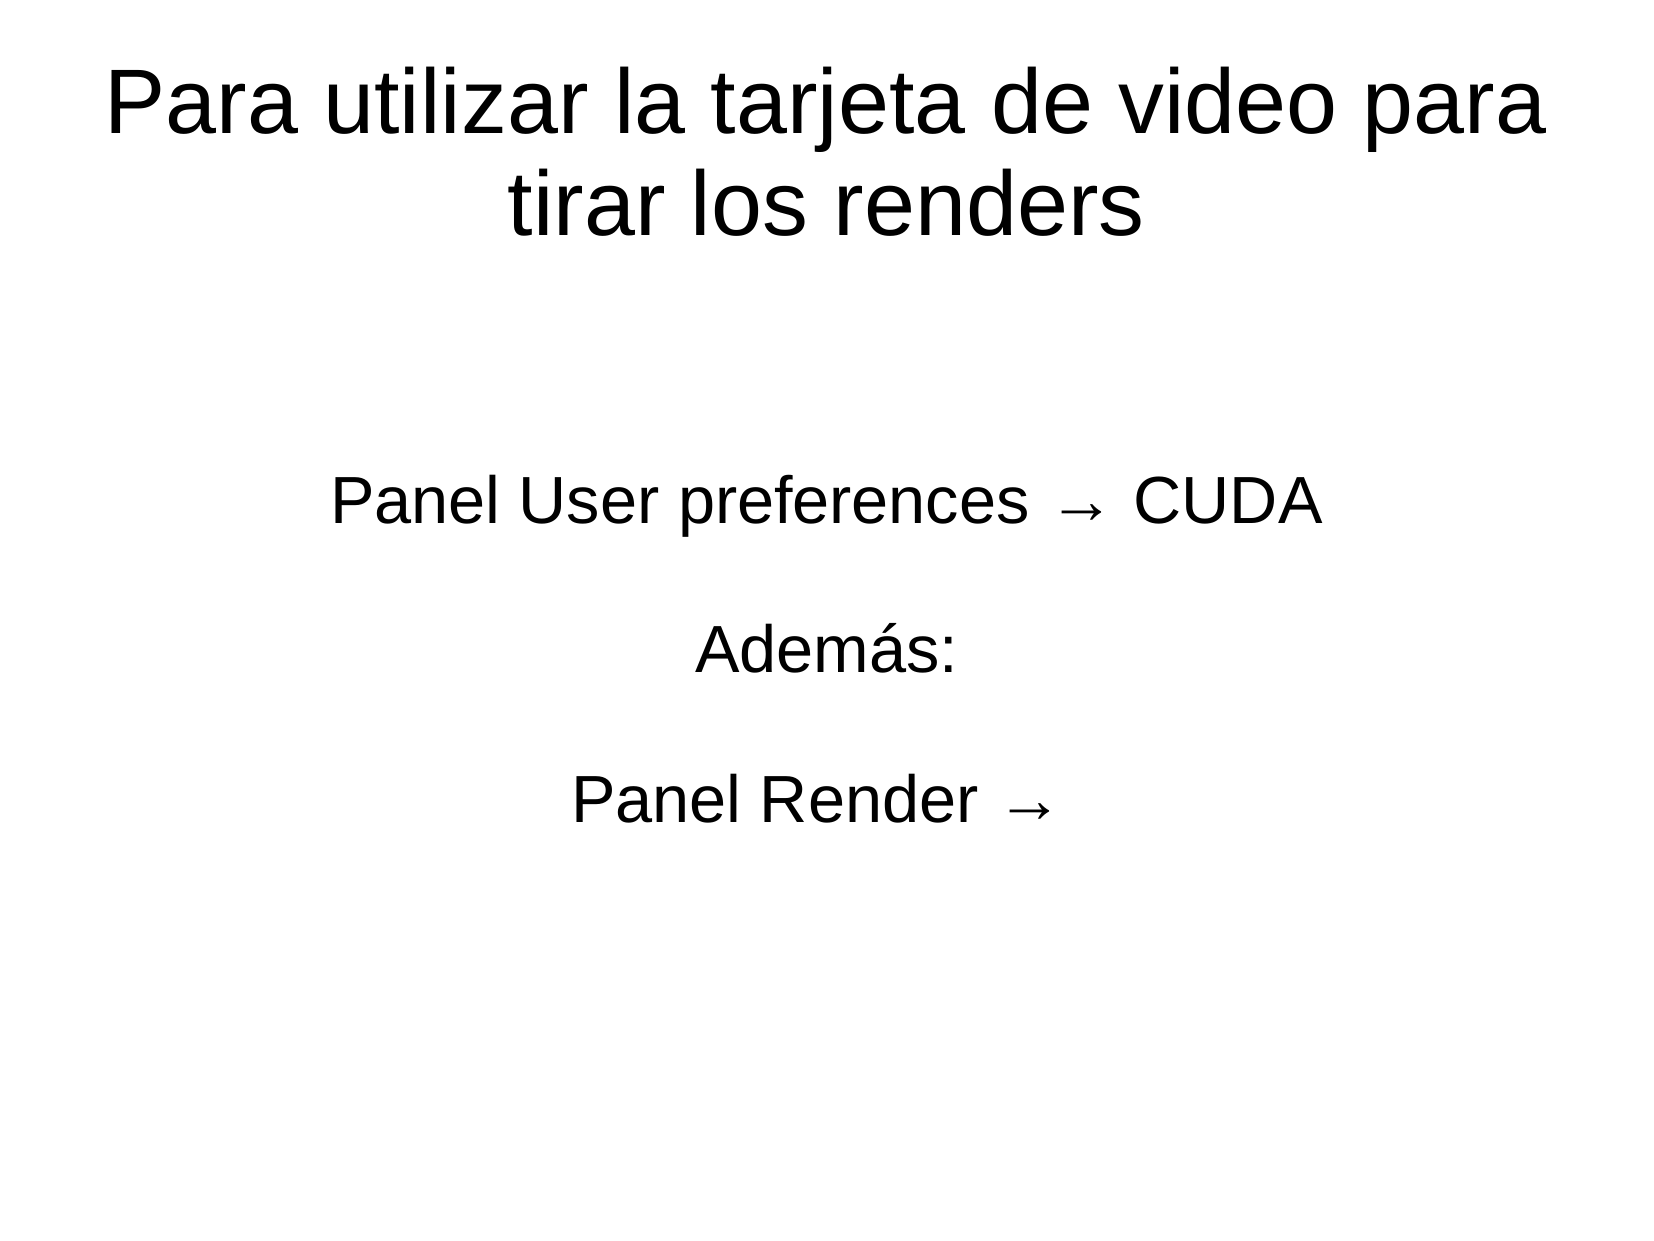

# Para utilizar la tarjeta de video para tirar los renders
Panel User preferences → CUDA
Además:
Panel Render →